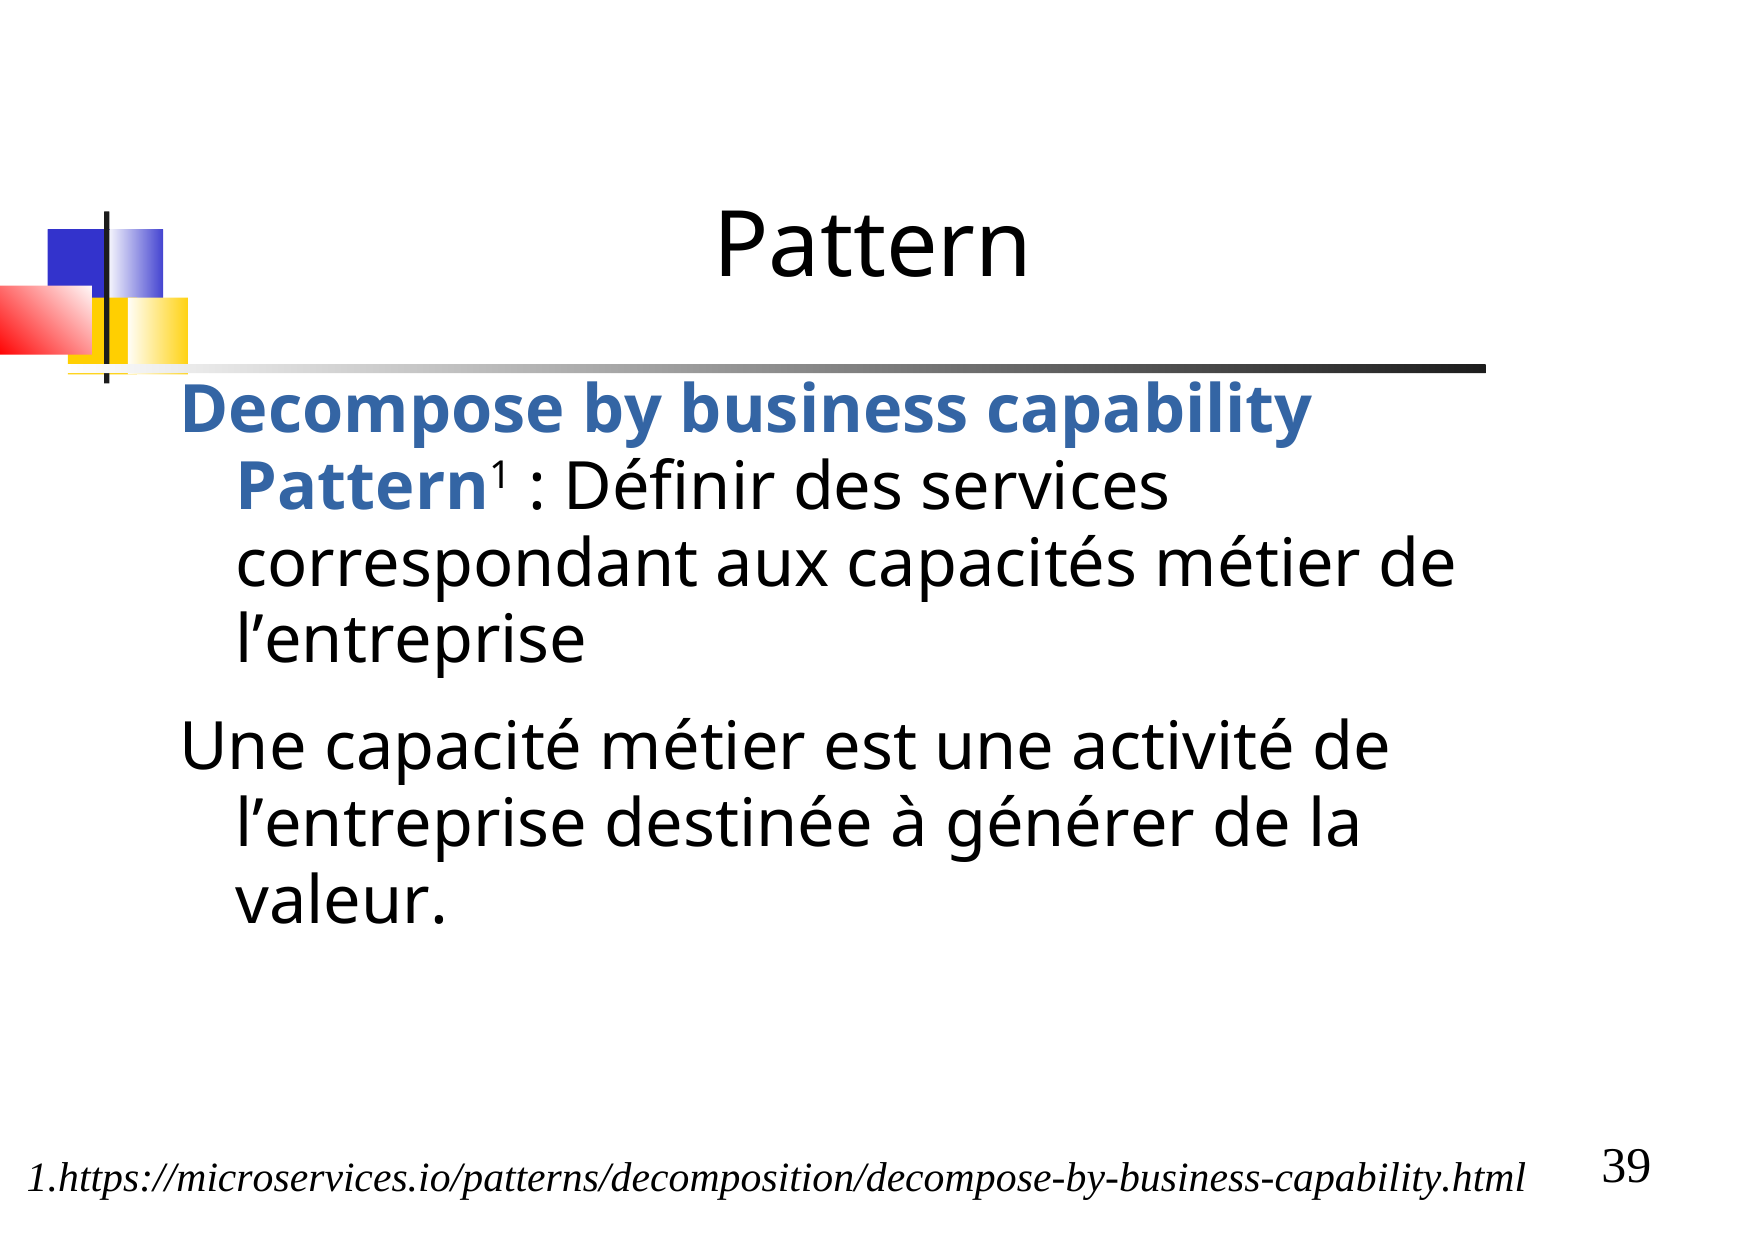

# Pattern
Decompose by business capability Pattern1 : Définir des services correspondant aux capacités métier de l’entreprise
Une capacité métier est une activité de l’entreprise destinée à générer de la valeur.
1.https://microservices.io/patterns/decomposition/decompose-by-business-capability.html